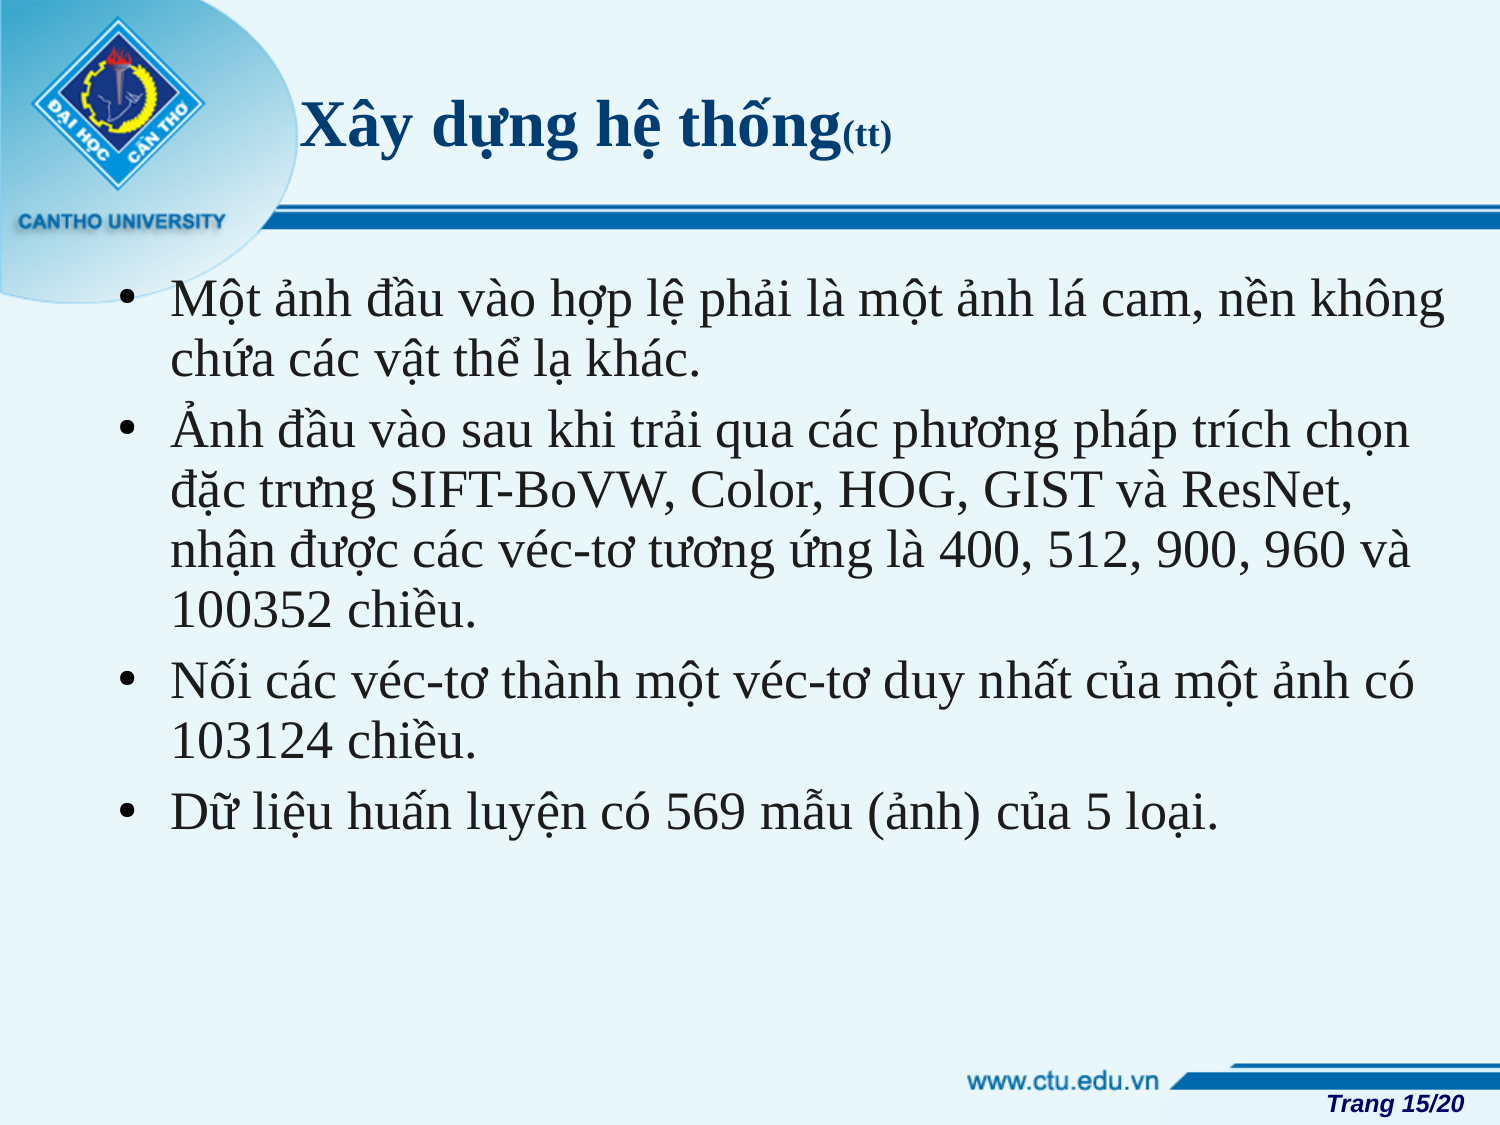

# Xây dựng hệ thống(tt)
Một ảnh đầu vào hợp lệ phải là một ảnh lá cam, nền không chứa các vật thể lạ khác.
Ảnh đầu vào sau khi trải qua các phương pháp trích chọn đặc trưng SIFT-BoVW, Color, HOG, GIST và ResNet, nhận được các véc-tơ tương ứng là 400, 512, 900, 960 và 100352 chiều.
Nối các véc-tơ thành một véc-tơ duy nhất của một ảnh có 103124 chiều.
Dữ liệu huấn luyện có 569 mẫu (ảnh) của 5 loại.
Trang 15/20